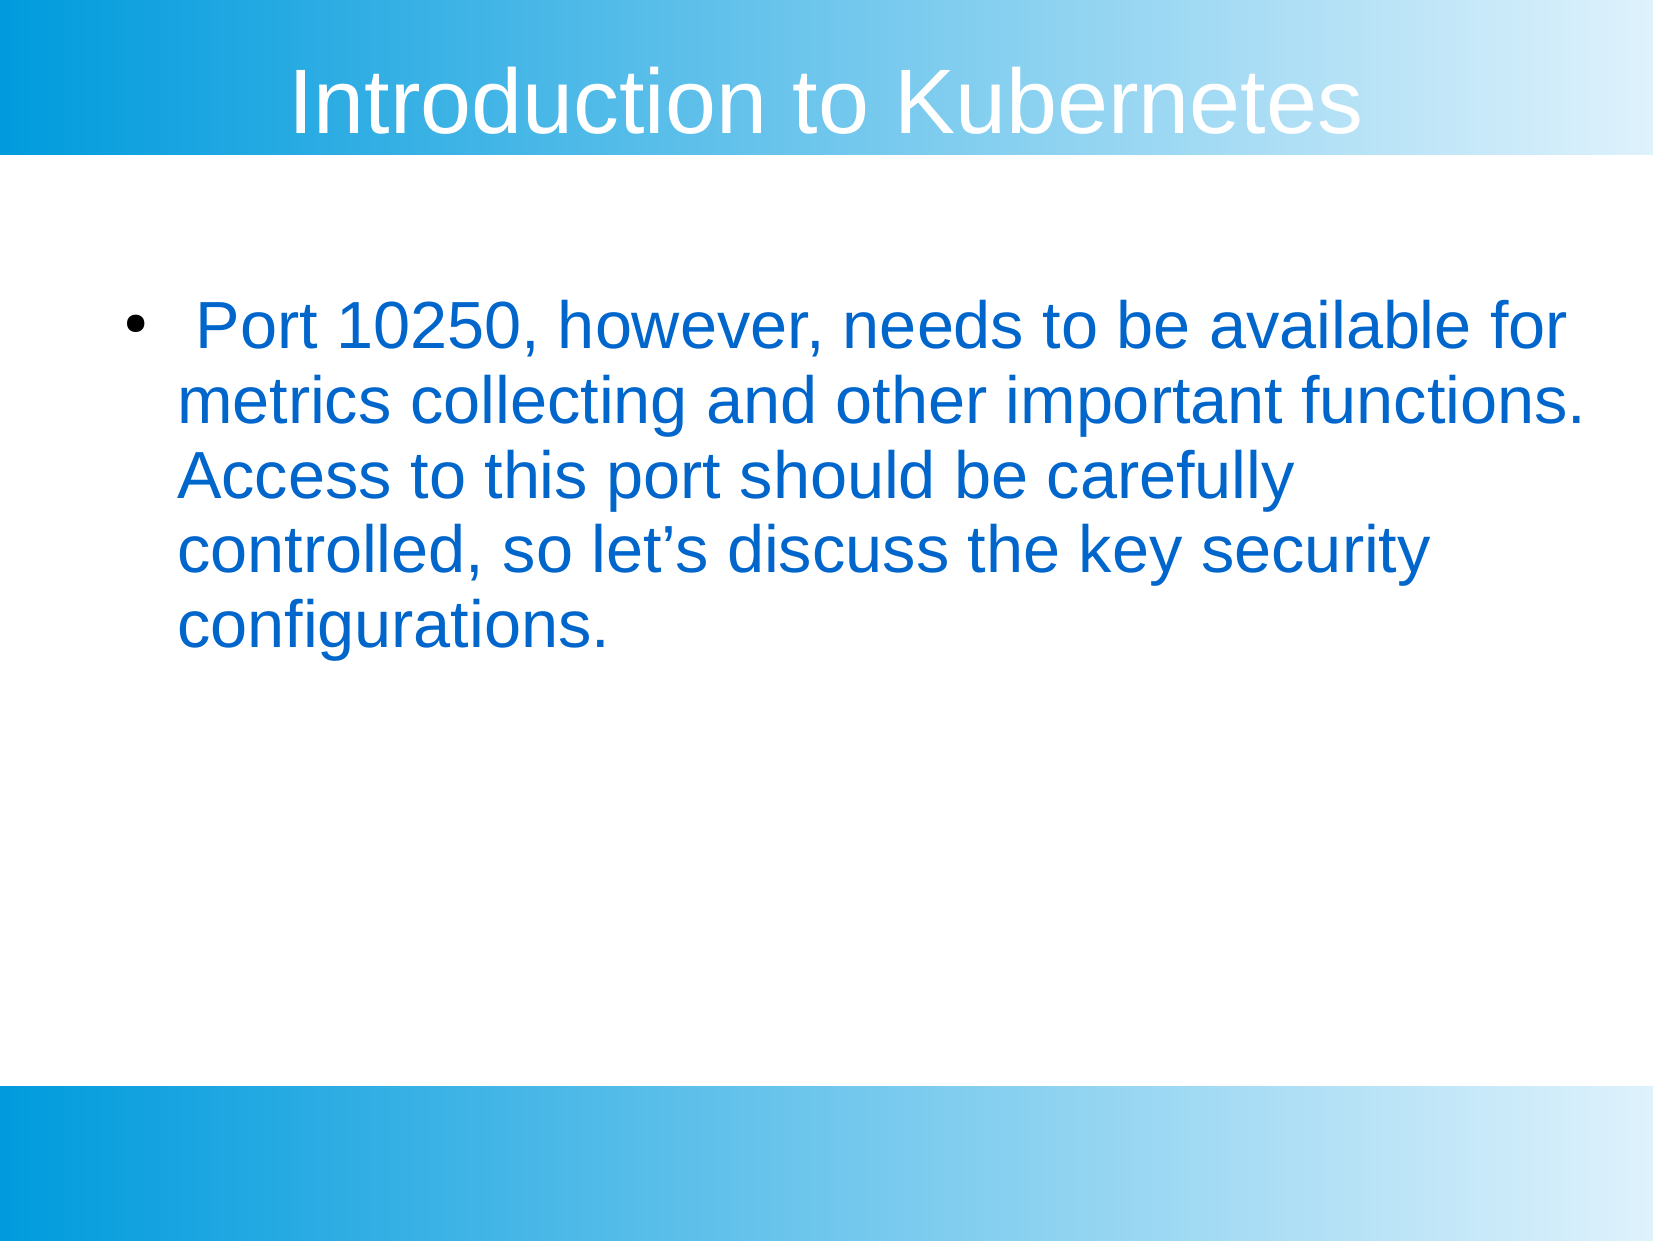

# Introduction to Kubernetes
 Port 10250, however, needs to be available for metrics collecting and other important functions. Access to this port should be carefully controlled, so let’s discuss the key security configurations.